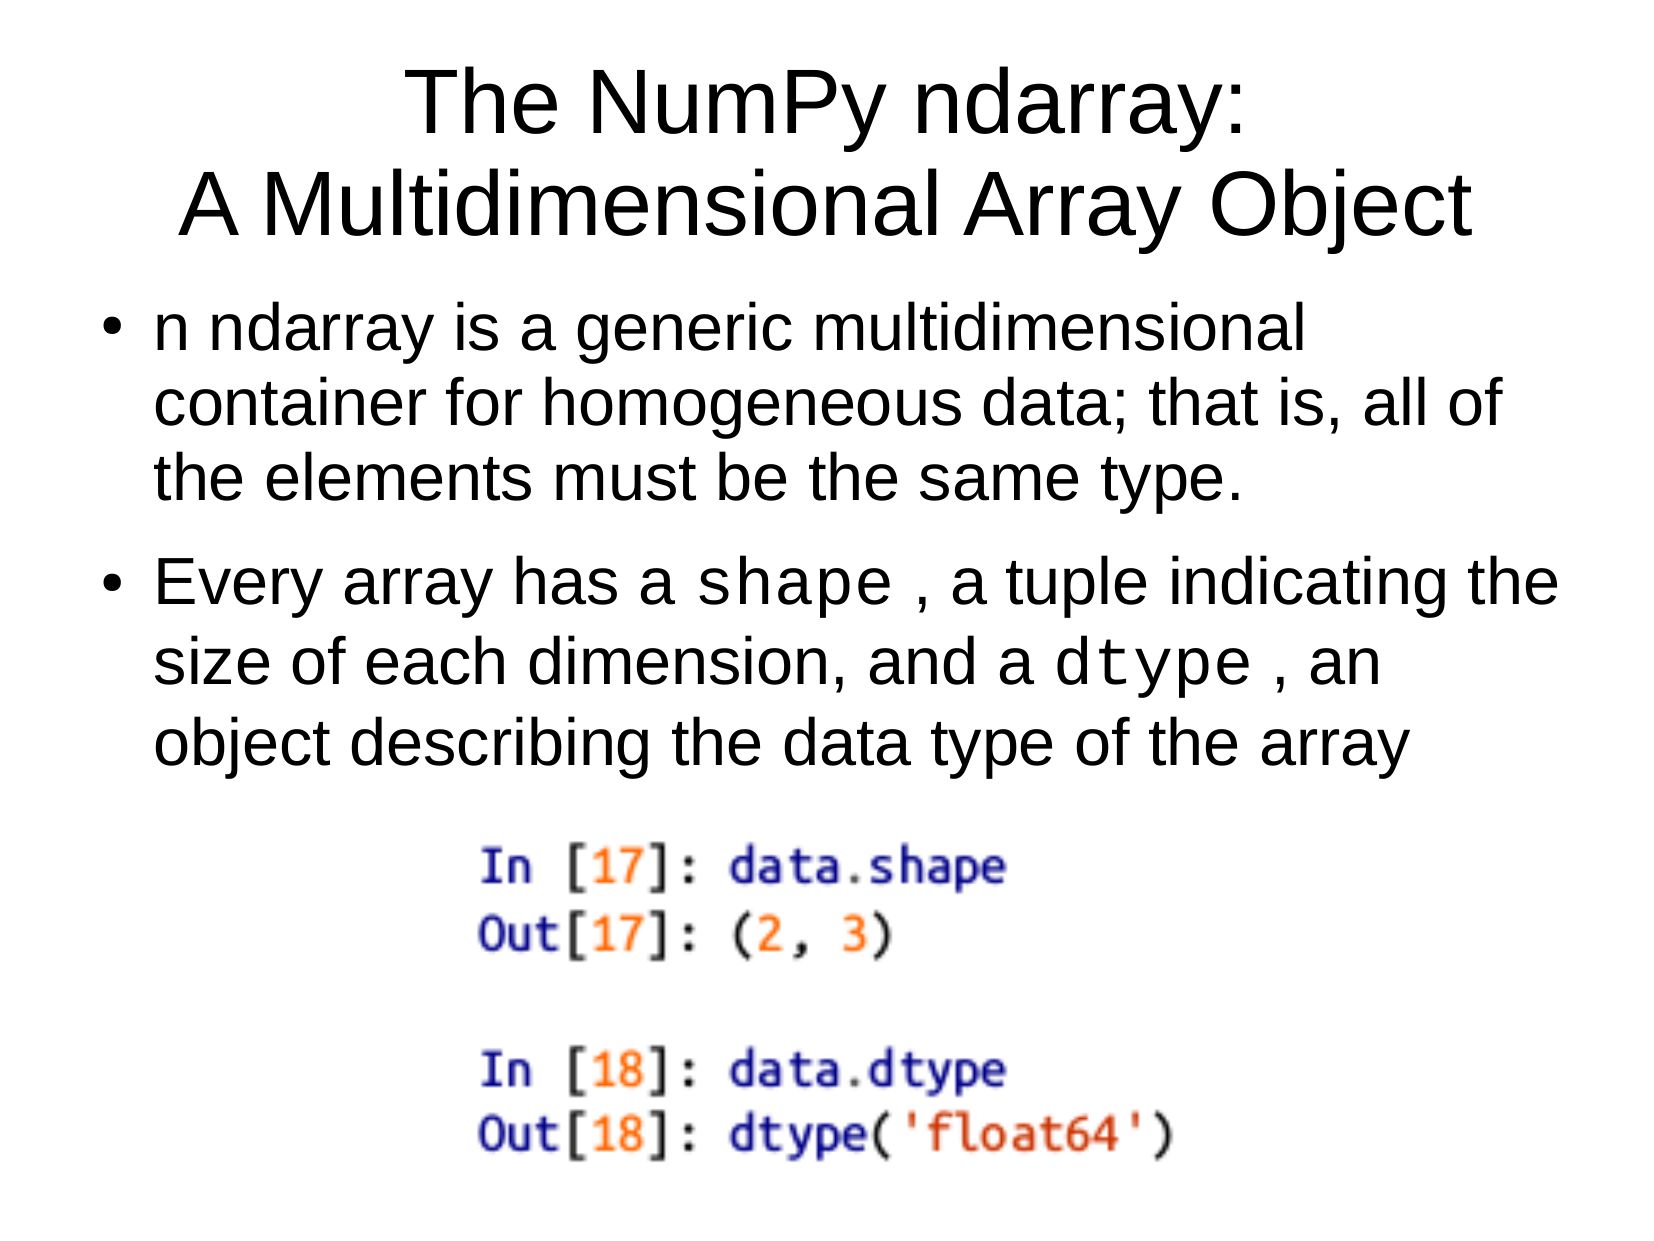

# The NumPy ndarray: A Multidimensional Array Object
n ndarray is a generic multidimensional container for homogeneous data; that is, all of the elements must be the same type.
Every array has a shape , a tuple indicating the size of each dimension, and a dtype , an object describing the data type of the array